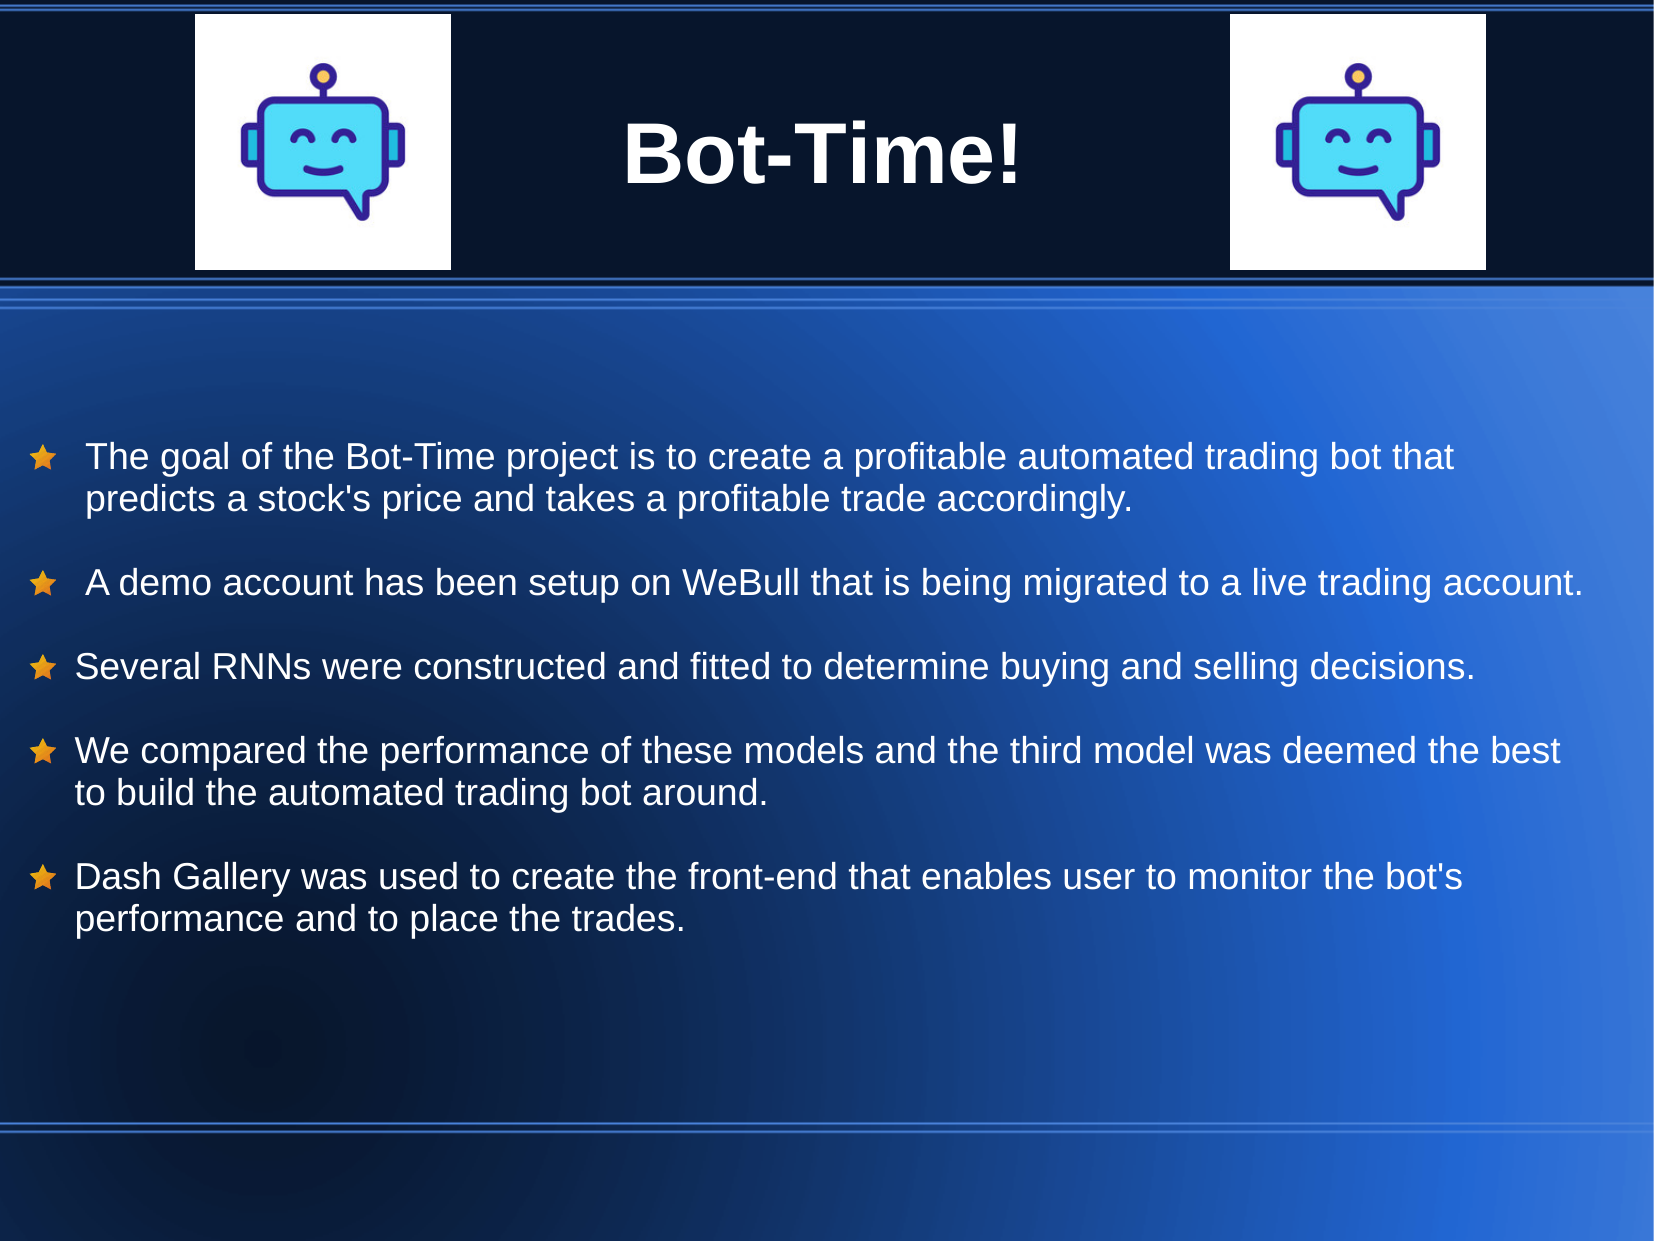

Bot-Time!
 The goal of the Bot-Time project is to create a profitable automated trading bot that predicts a stock's price and takes a profitable trade accordingly.
 A demo account has been setup on WeBull that is being migrated to a live trading account.
 Several RNNs were constructed and fitted to determine buying and selling decisions.
 We compared the performance of these models and the third model was deemed the best to build the automated trading bot around.
 Dash Gallery was used to create the front-end that enables user to monitor the bot's performance and to place the trades.